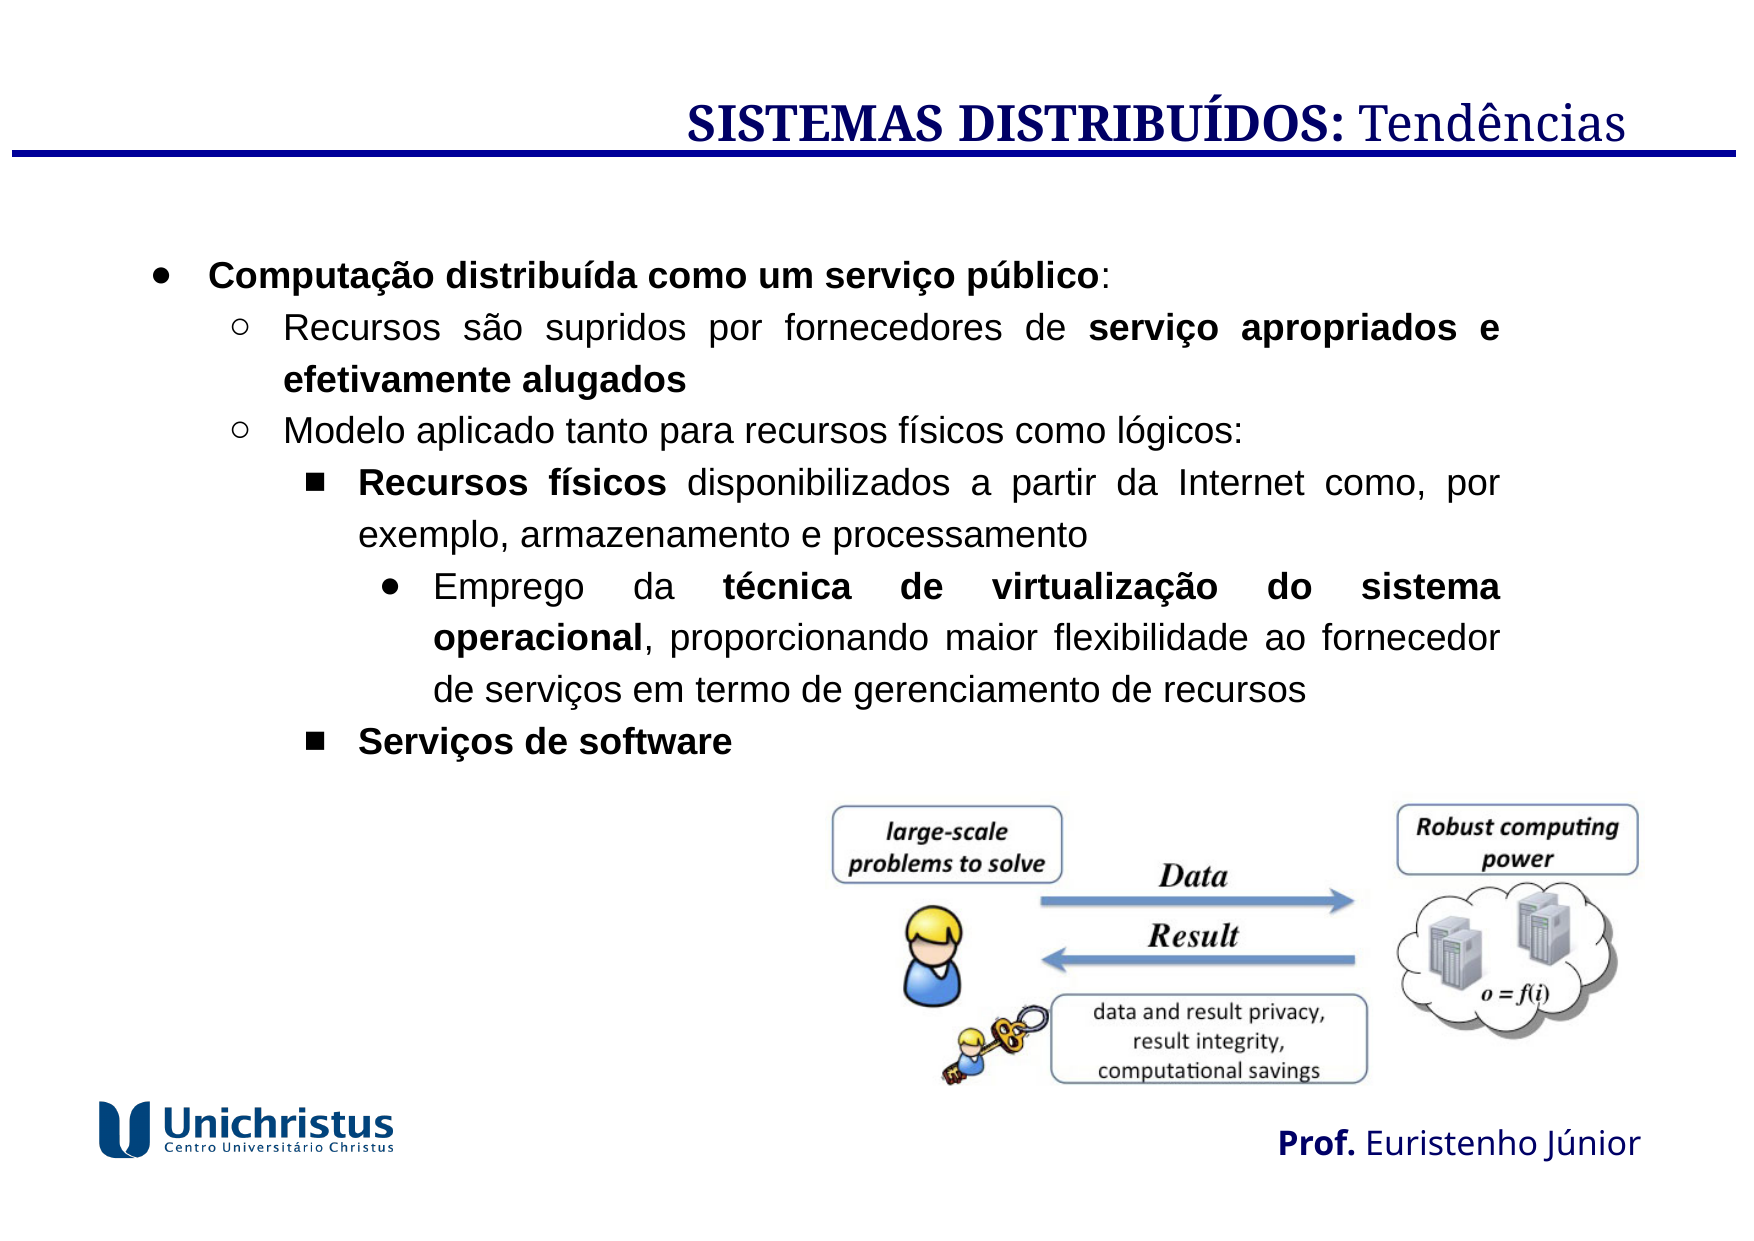

SISTEMAS DISTRIBUÍDOS: Tendências
Computação distribuída como um serviço público:
Recursos são supridos por fornecedores de serviço apropriados e efetivamente alugados
Modelo aplicado tanto para recursos físicos como lógicos:
Recursos físicos disponibilizados a partir da Internet como, por exemplo, armazenamento e processamento
Emprego da técnica de virtualização do sistema operacional, proporcionando maior flexibilidade ao fornecedor de serviços em termo de gerenciamento de recursos
Serviços de software
Prof. Euristenho Júnior